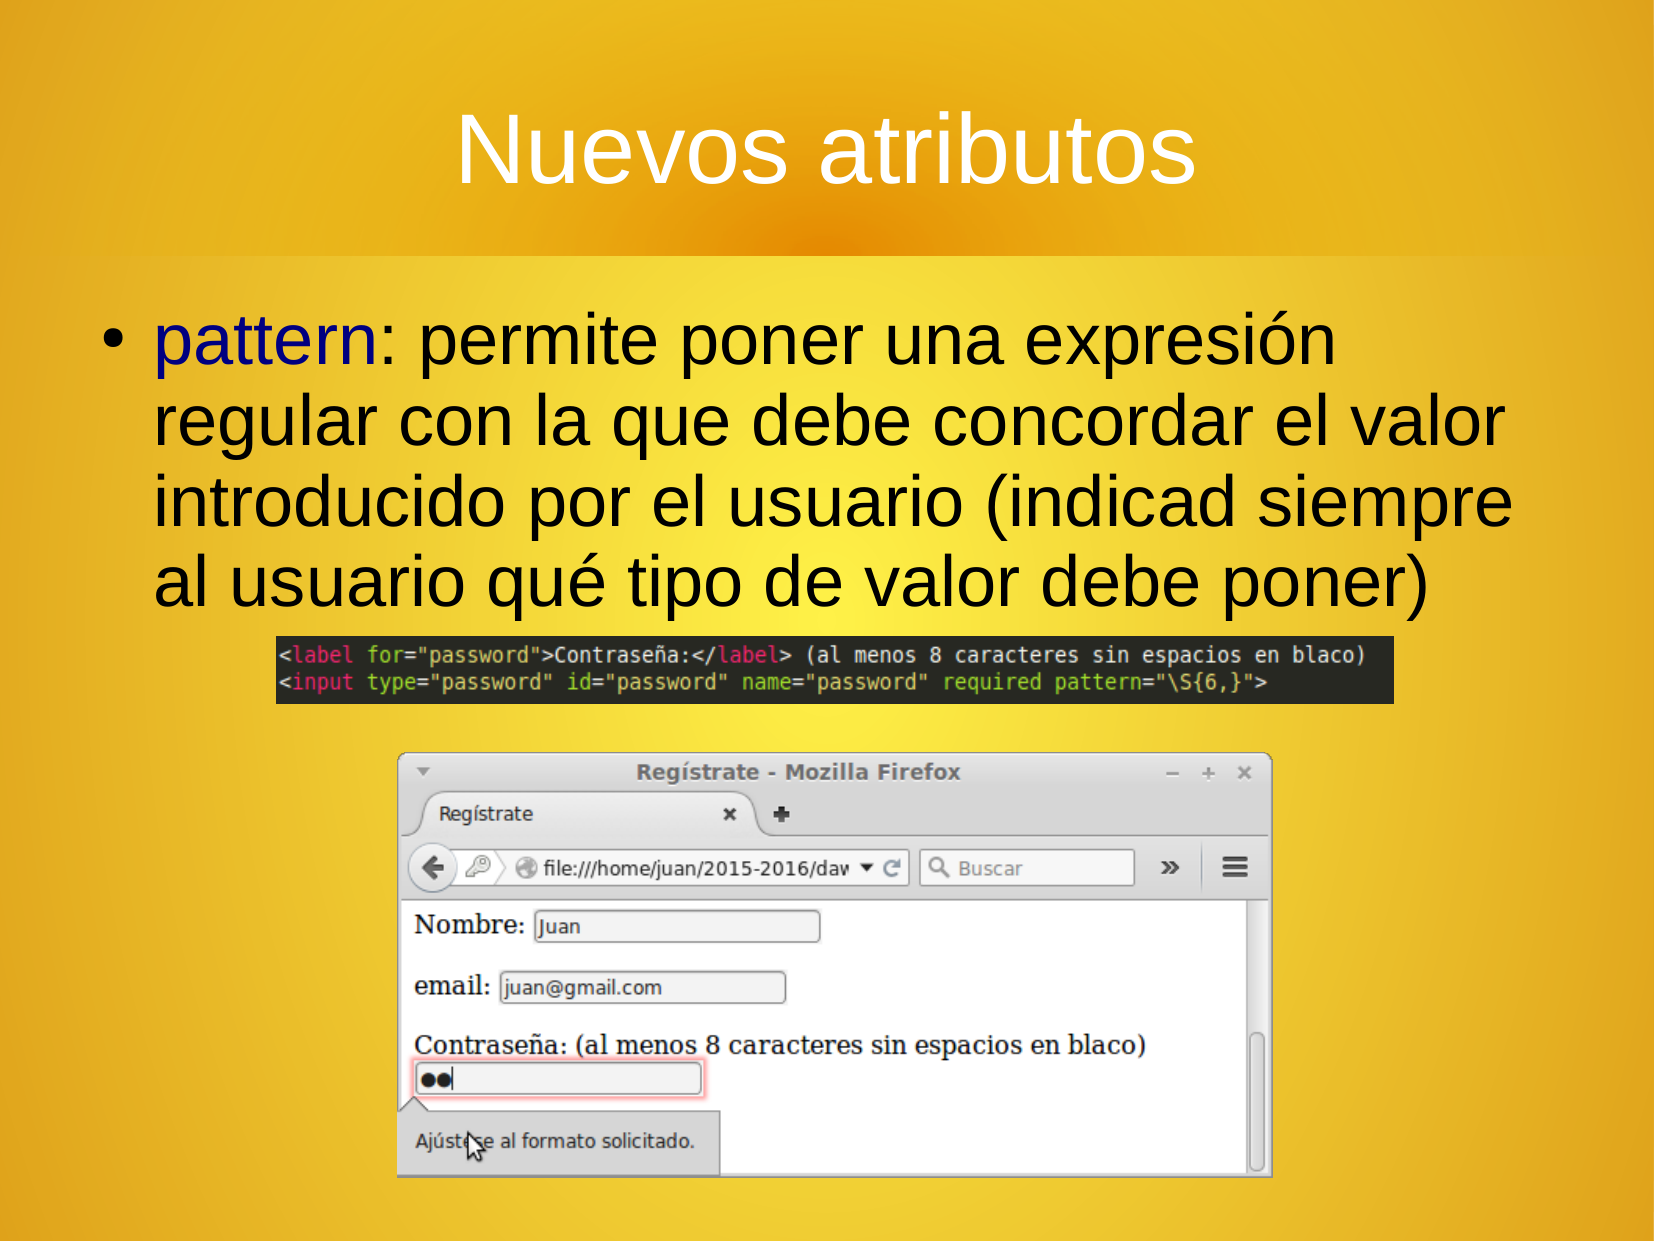

# Nuevos atributos
pattern: permite poner una expresión regular con la que debe concordar el valor introducido por el usuario (indicad siempre al usuario qué tipo de valor debe poner)